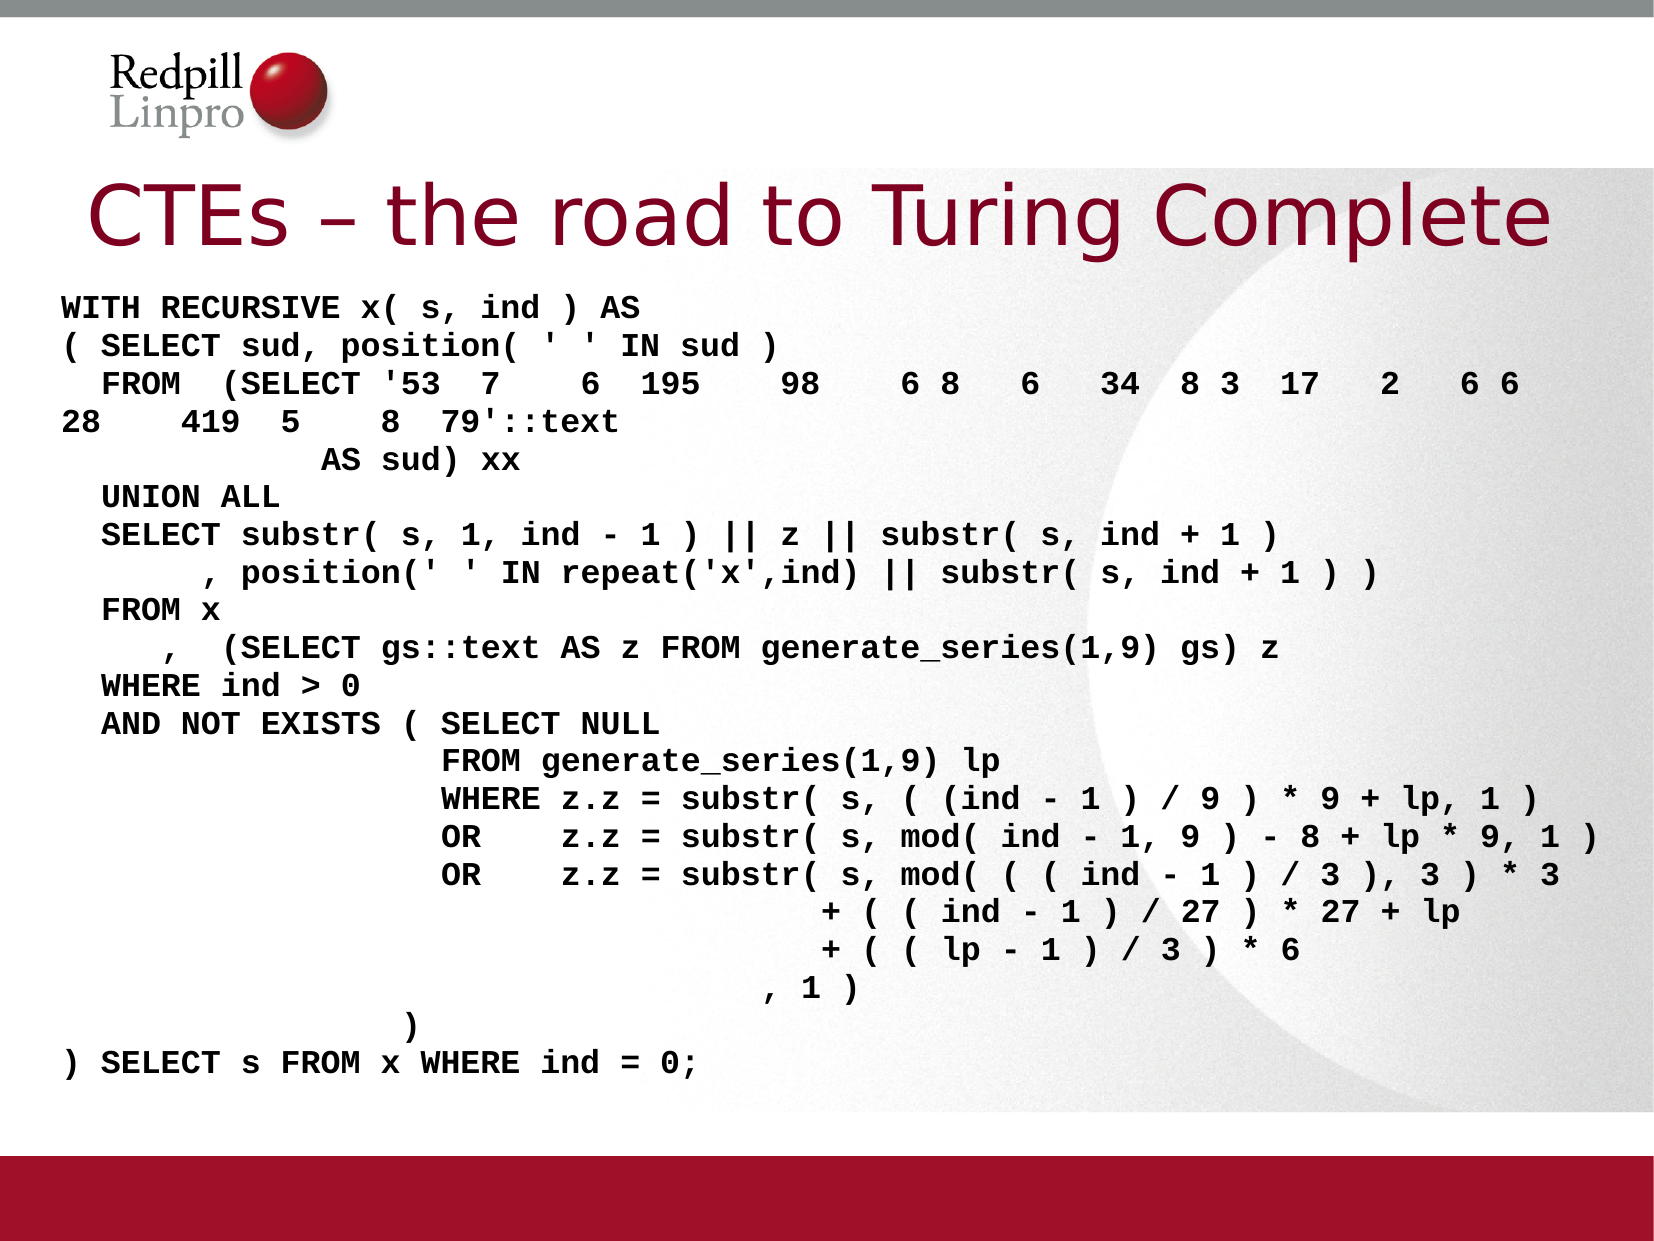

# CTEs – the road to Turing Complete
WITH RECURSIVE x( s, ind ) AS
( SELECT sud, position( ' ' IN sud )
 FROM (SELECT '53 7 6 195 98 6 8 6 34 8 3 17 2 6 6 28 419 5 8 79'::text
 AS sud) xx
 UNION ALL
 SELECT substr( s, 1, ind - 1 ) || z || substr( s, ind + 1 )
 , position(' ' IN repeat('x',ind) || substr( s, ind + 1 ) )
 FROM x
 , (SELECT gs::text AS z FROM generate_series(1,9) gs) z
 WHERE ind > 0
 AND NOT EXISTS ( SELECT NULL
 FROM generate_series(1,9) lp
 WHERE z.z = substr( s, ( (ind - 1 ) / 9 ) * 9 + lp, 1 )
 OR z.z = substr( s, mod( ind - 1, 9 ) - 8 + lp * 9, 1 )
 OR z.z = substr( s, mod( ( ( ind - 1 ) / 3 ), 3 ) * 3
 + ( ( ind - 1 ) / 27 ) * 27 + lp
 + ( ( lp - 1 ) / 3 ) * 6
 , 1 )
 )
) SELECT s FROM x WHERE ind = 0;